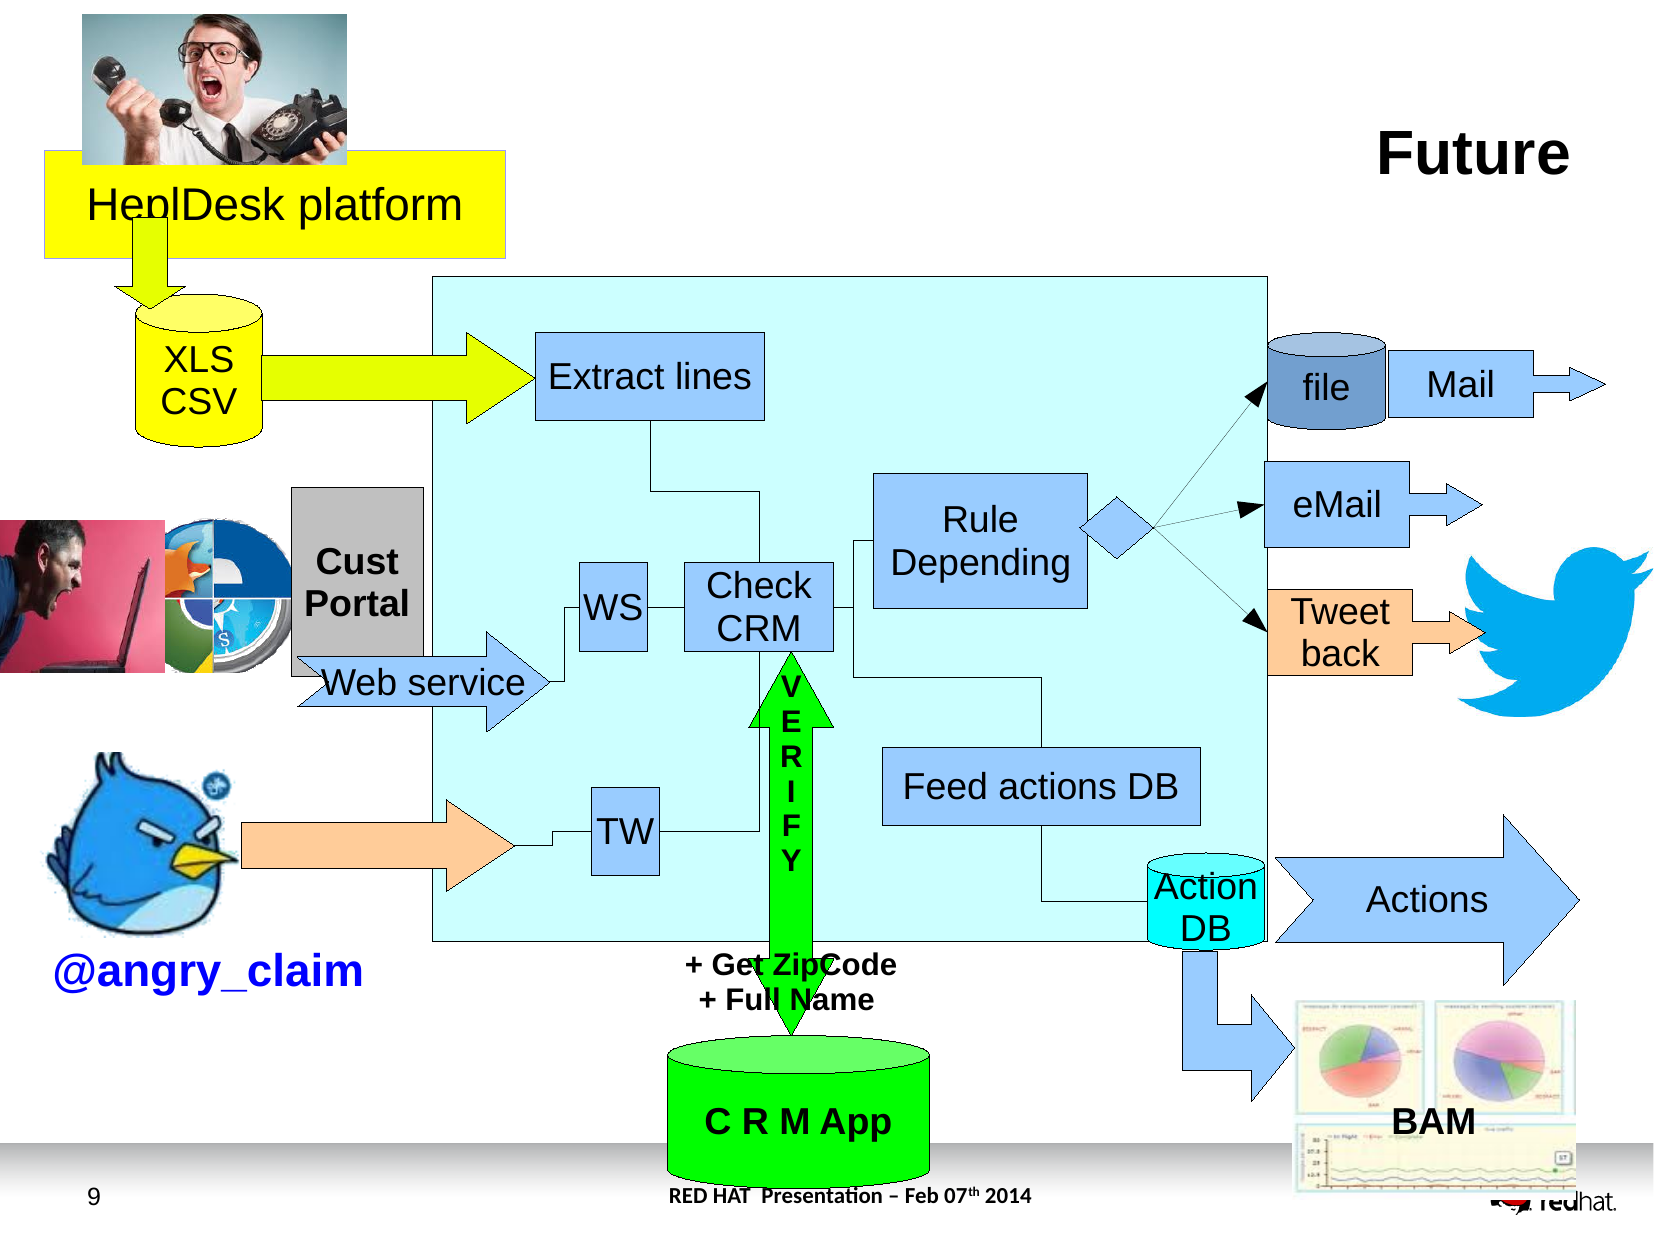

# Future
HeplDesk platform
XLS
CSV
Extract lines
file
Mail
eMail
Rule
Depending
Cust
Portal
WS
Check
CRM
Tweet
back
Web service
V
E
R
I
F
Y
+ Get ZipCode
+ Full Name
Feed actions DB
TW
Actions
Action
DB
@angry_claim
BAM
C R M App